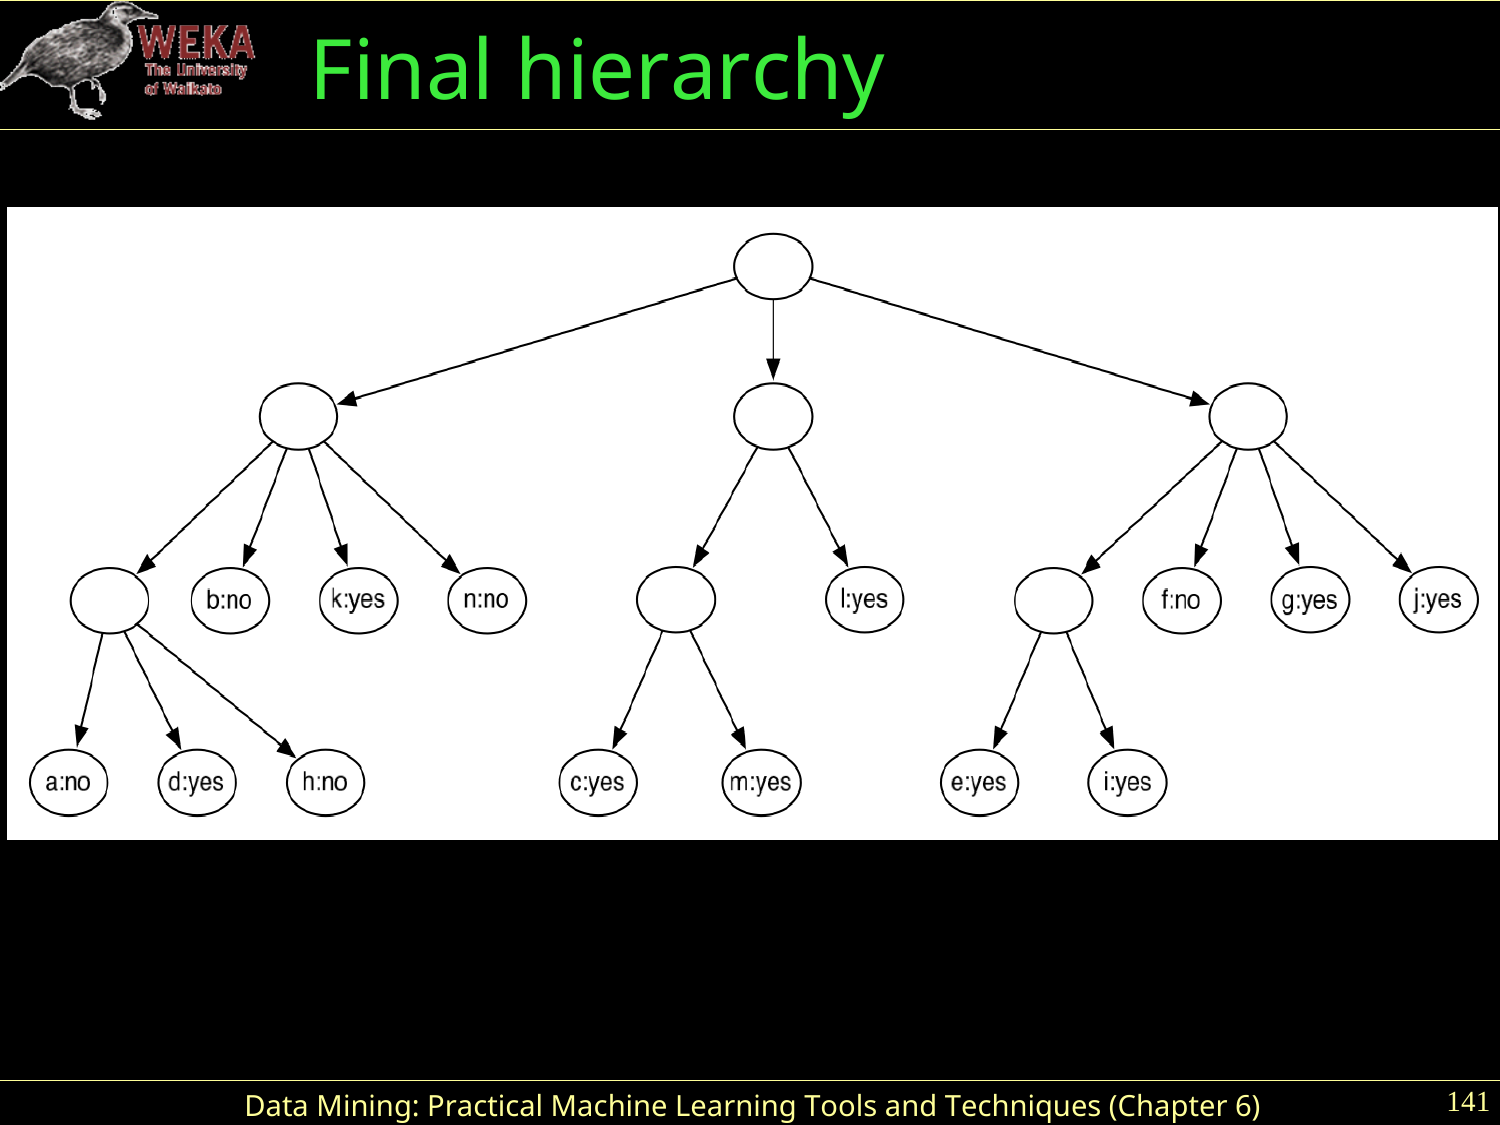

# Final hierarchy
Data Mining: Practical Machine Learning Tools and Techniques (Chapter 6)
141